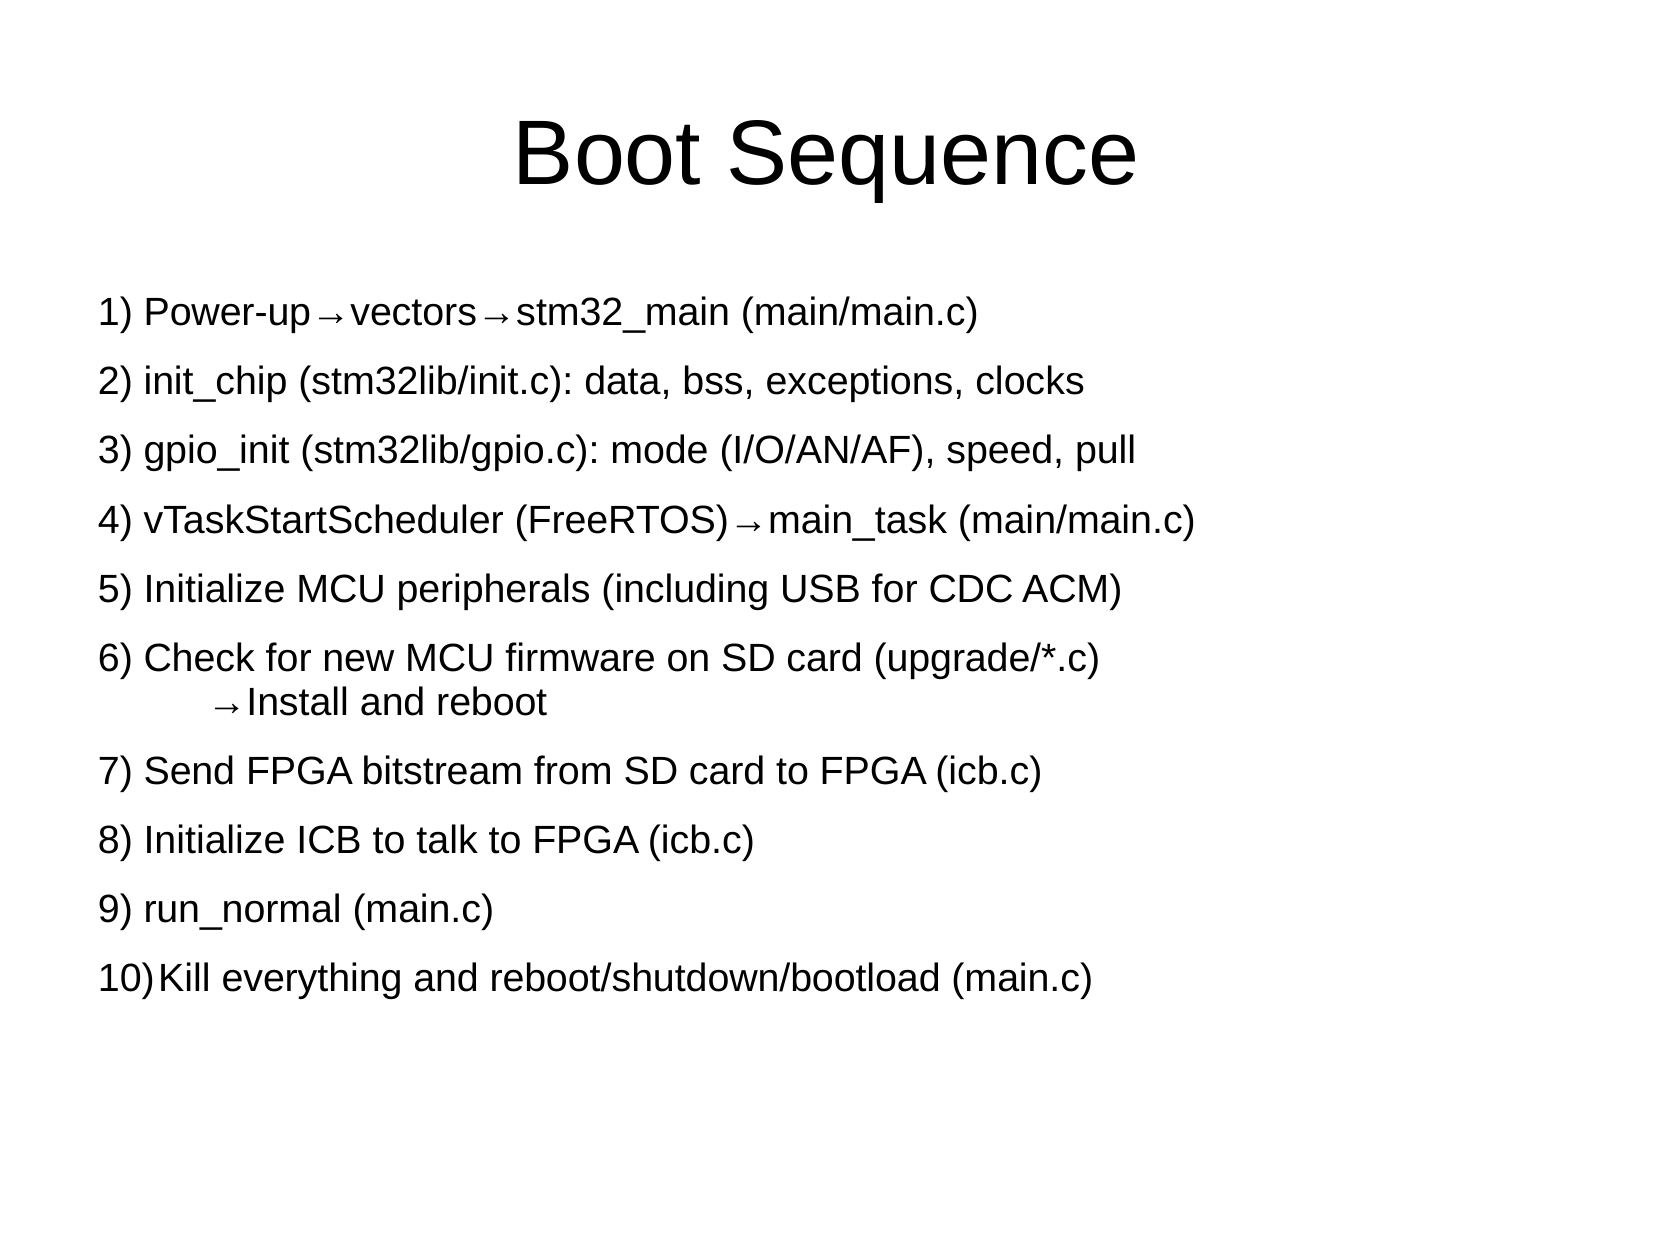

# Boot Sequence
Power-up→vectors→stm32_main (main/main.c)
init_chip (stm32lib/init.c): data, bss, exceptions, clocks
gpio_init (stm32lib/gpio.c): mode (I/O/AN/AF), speed, pull
vTaskStartScheduler (FreeRTOS)→main_task (main/main.c)
Initialize MCU peripherals (including USB for CDC ACM)
Check for new MCU firmware on SD card (upgrade/*.c)
	→Install and reboot
Send FPGA bitstream from SD card to FPGA (icb.c)
Initialize ICB to talk to FPGA (icb.c)
run_normal (main.c)
 Kill everything and reboot/shutdown/bootload (main.c)